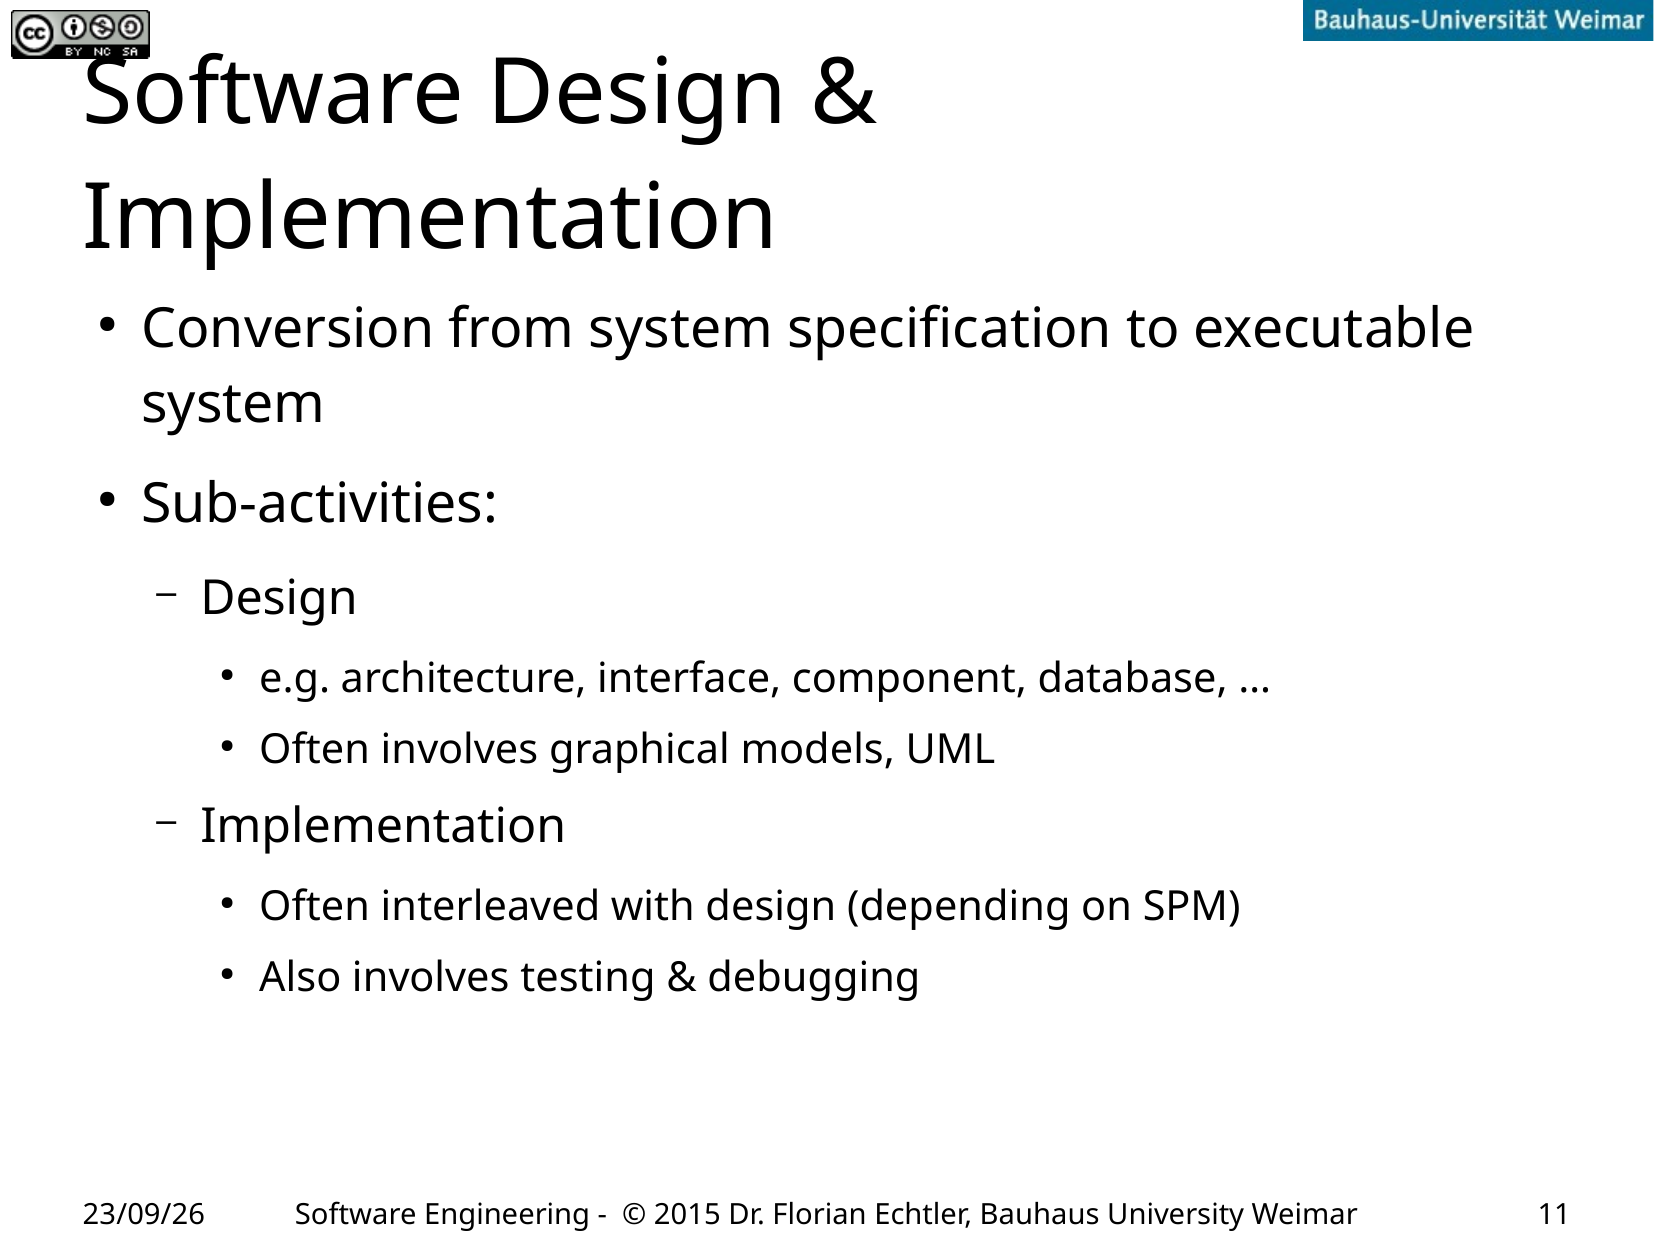

# Software Design & Implementation
Conversion from system specification to executable system
Sub-activities:
Design
e.g. architecture, interface, component, database, …
Often involves graphical models, UML
Implementation
Often interleaved with design (depending on SPM)
Also involves testing & debugging
Software Engineering - © 2015 Dr. Florian Echtler, Bauhaus University Weimar
11